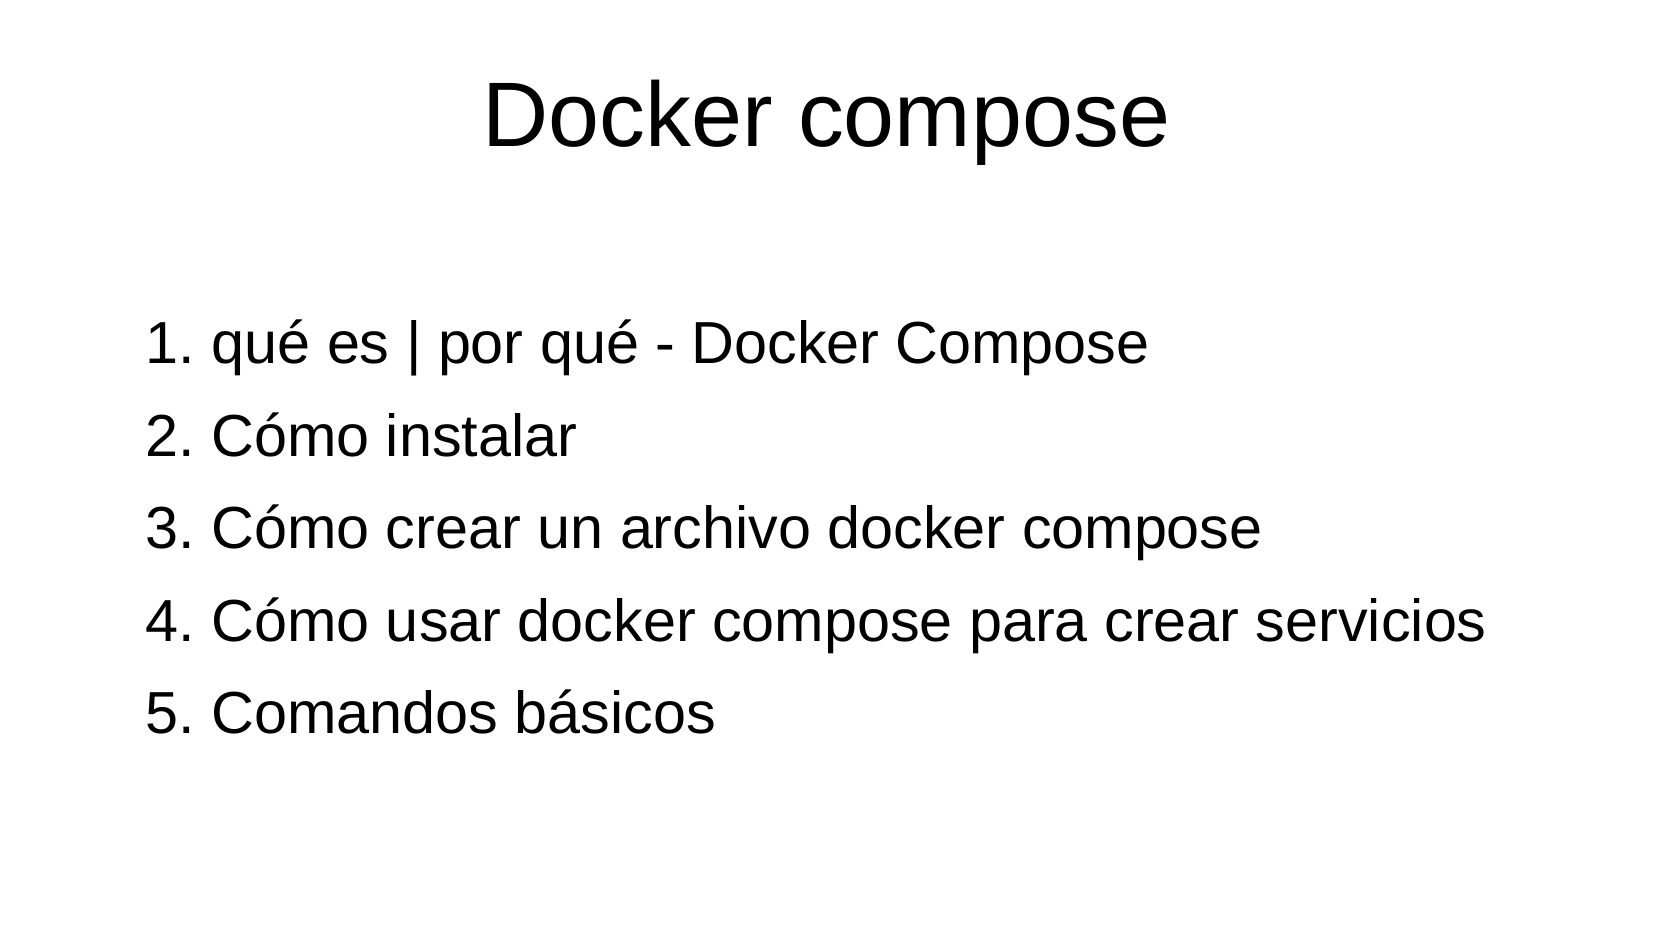

# Docker compose
1. qué es | por qué - Docker Compose
2. Cómo instalar
3. Cómo crear un archivo docker compose
4. Cómo usar docker compose para crear servicios
5. Comandos básicos